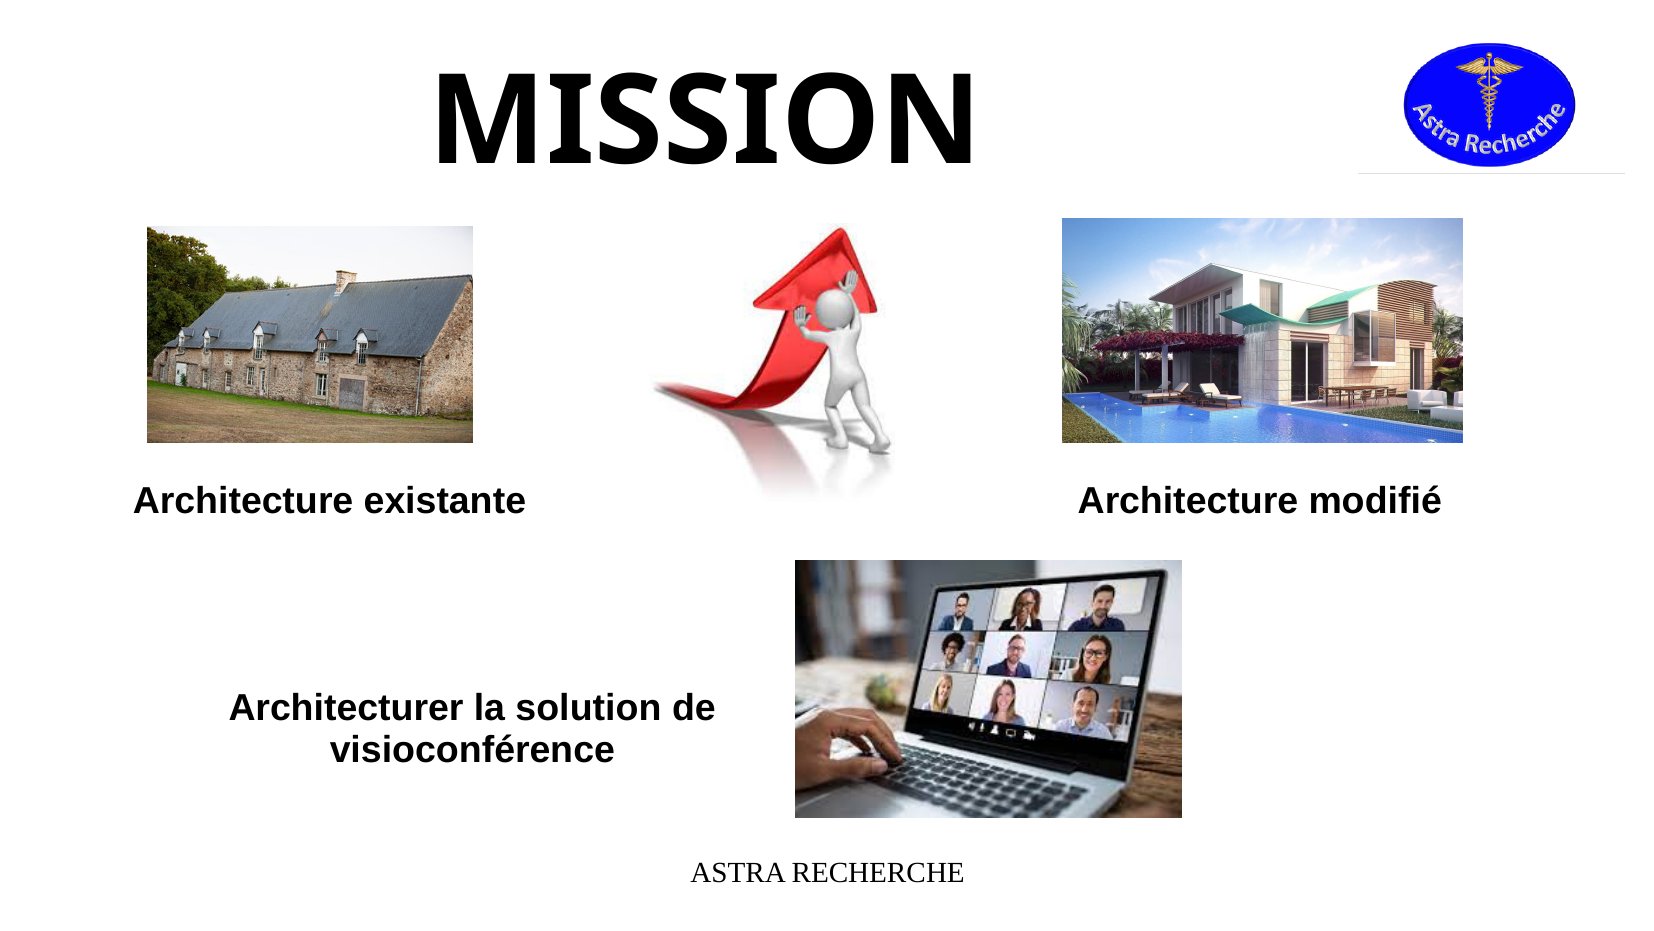

# MISSION
Architecture existante
Architecture modifié
Architecturer la solution de visioconférence